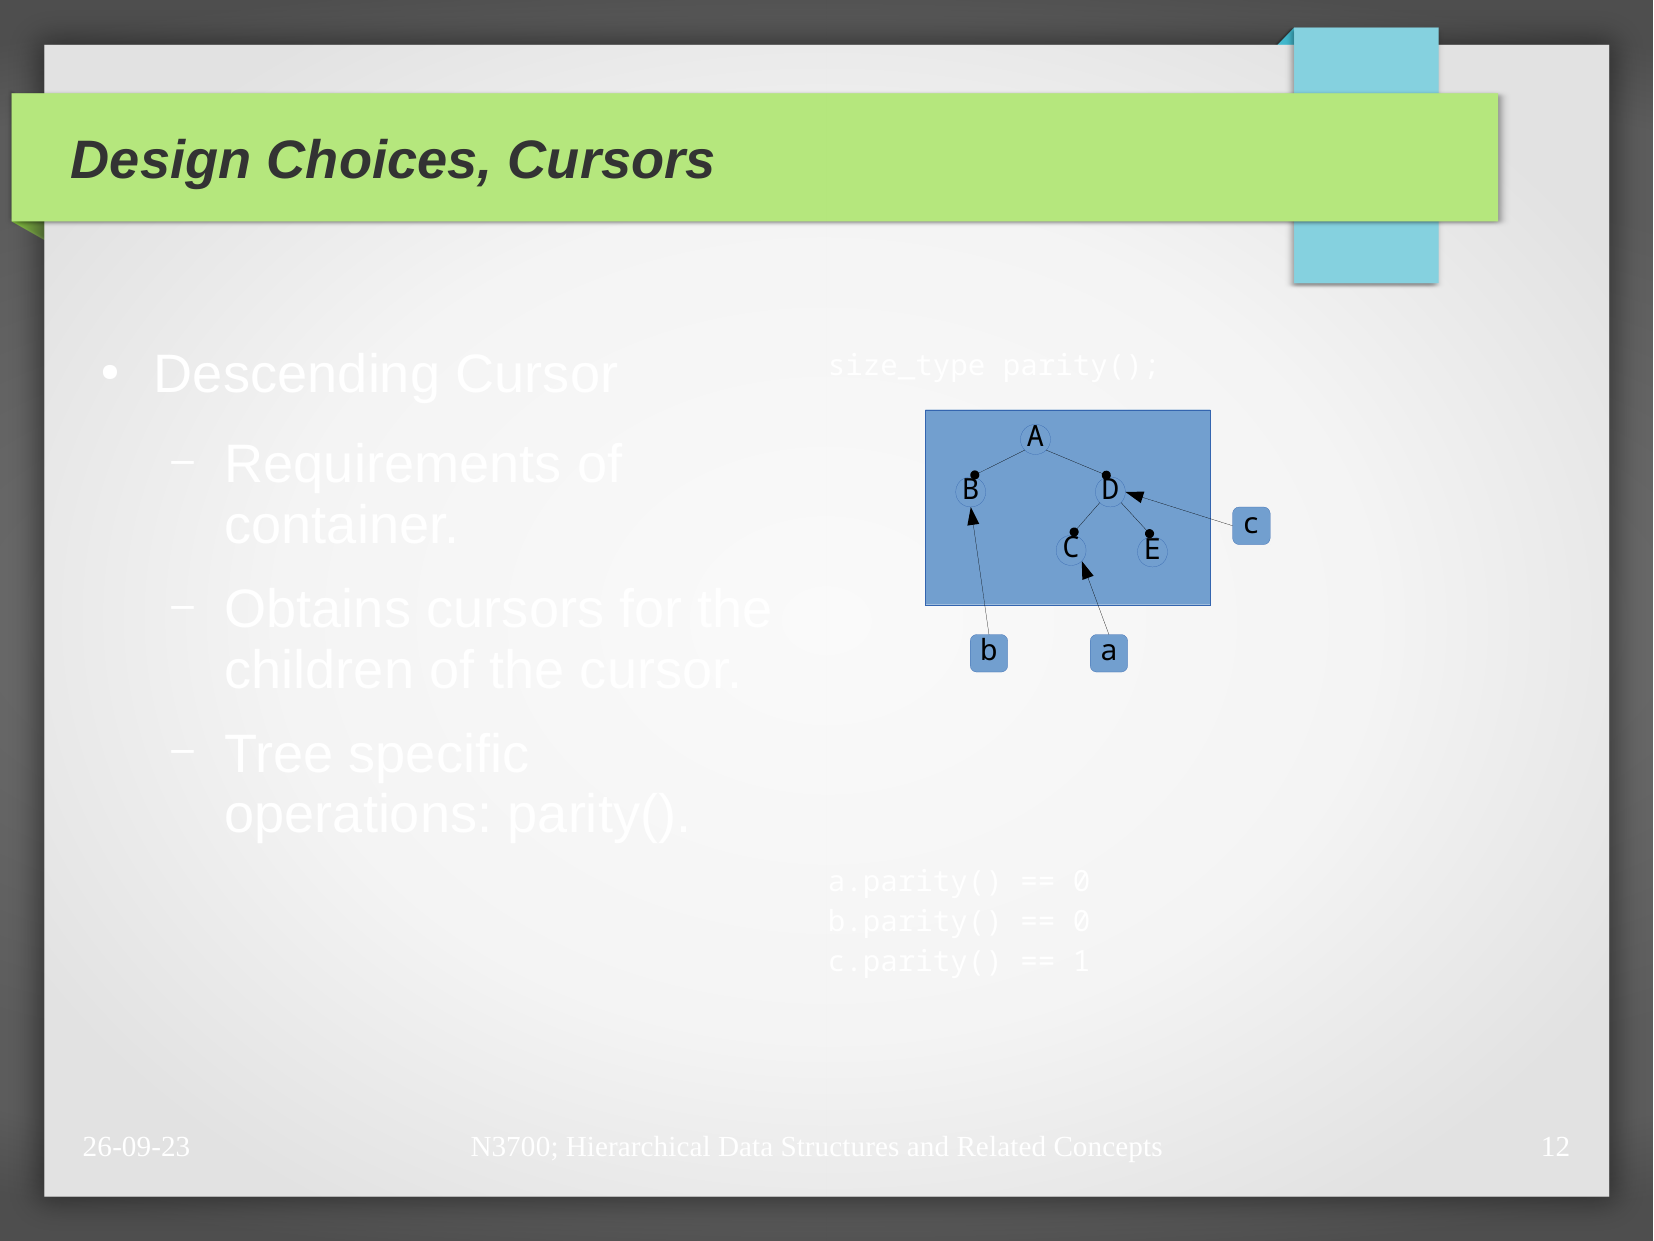

# Design Choices, Cursors
Descending Cursor
Requirements of container.
Obtains cursors for the children of the cursor.
Tree specific operations: parity().
size_type parity();
a.parity() == 0
b.parity() == 0
c.parity() == 1
N3700; Hierarchical Data Structures and Related Concepts
12